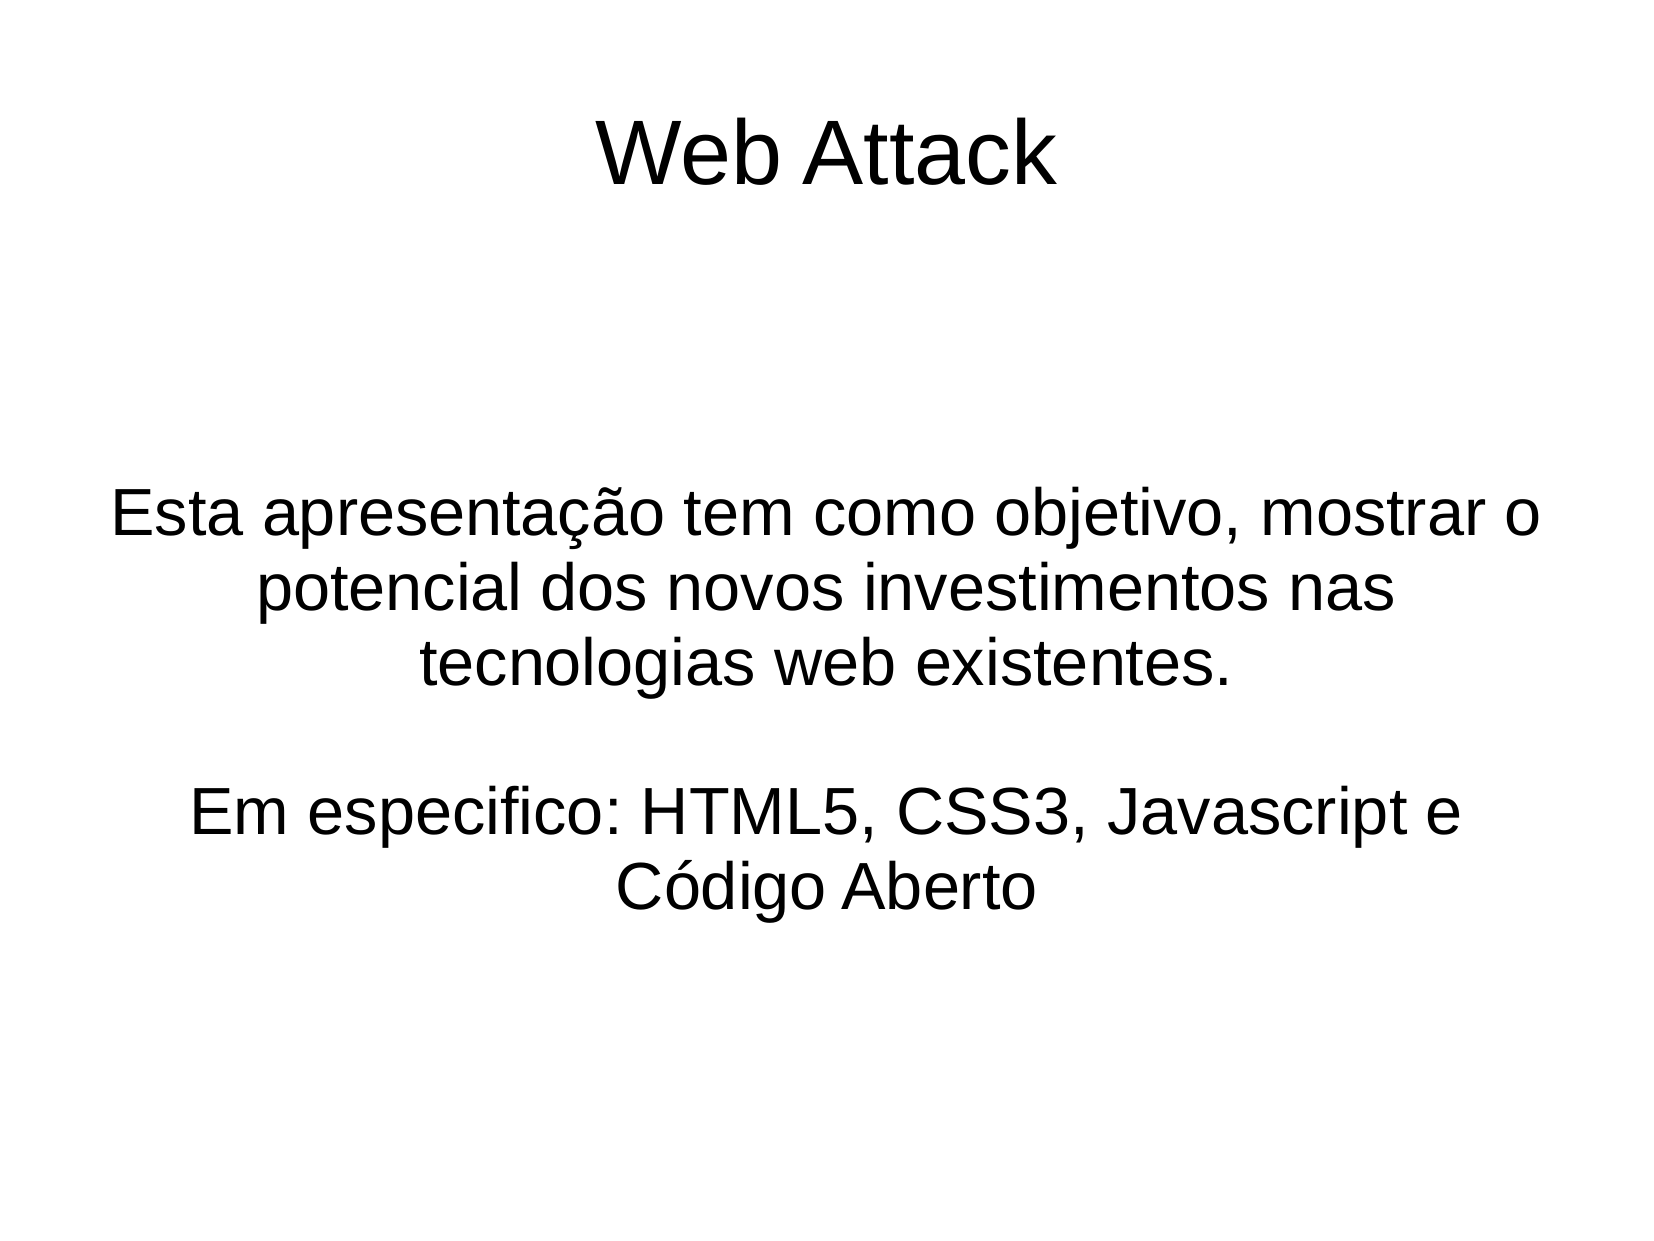

# Web Attack
Esta apresentação tem como objetivo, mostrar o potencial dos novos investimentos nas tecnologias web existentes.
Em especifico: HTML5, CSS3, Javascript e Código Aberto